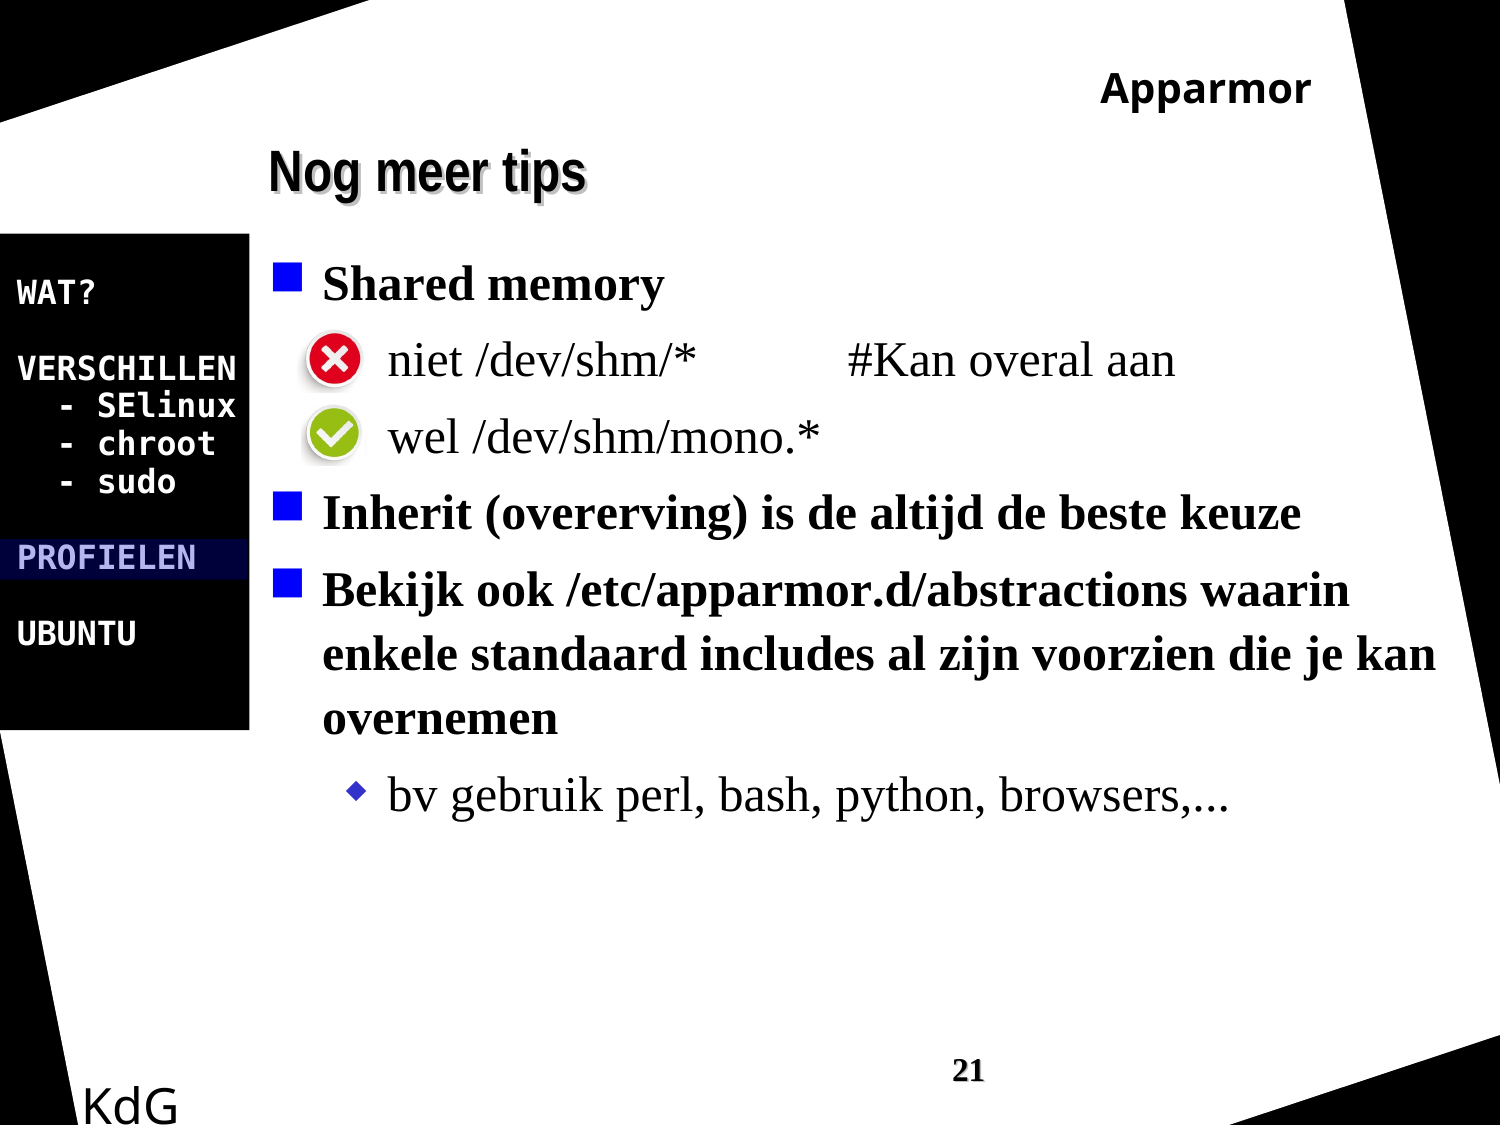

# Nog meer tips
Shared memory
niet /dev/shm/* #Kan overal aan
wel /dev/shm/mono.*
Inherit (overerving) is de altijd de beste keuze
Bekijk ook /etc/apparmor.d/abstractions waarin enkele standaard includes al zijn voorzien die je kan overnemen
bv gebruik perl, bash, python, browsers,...